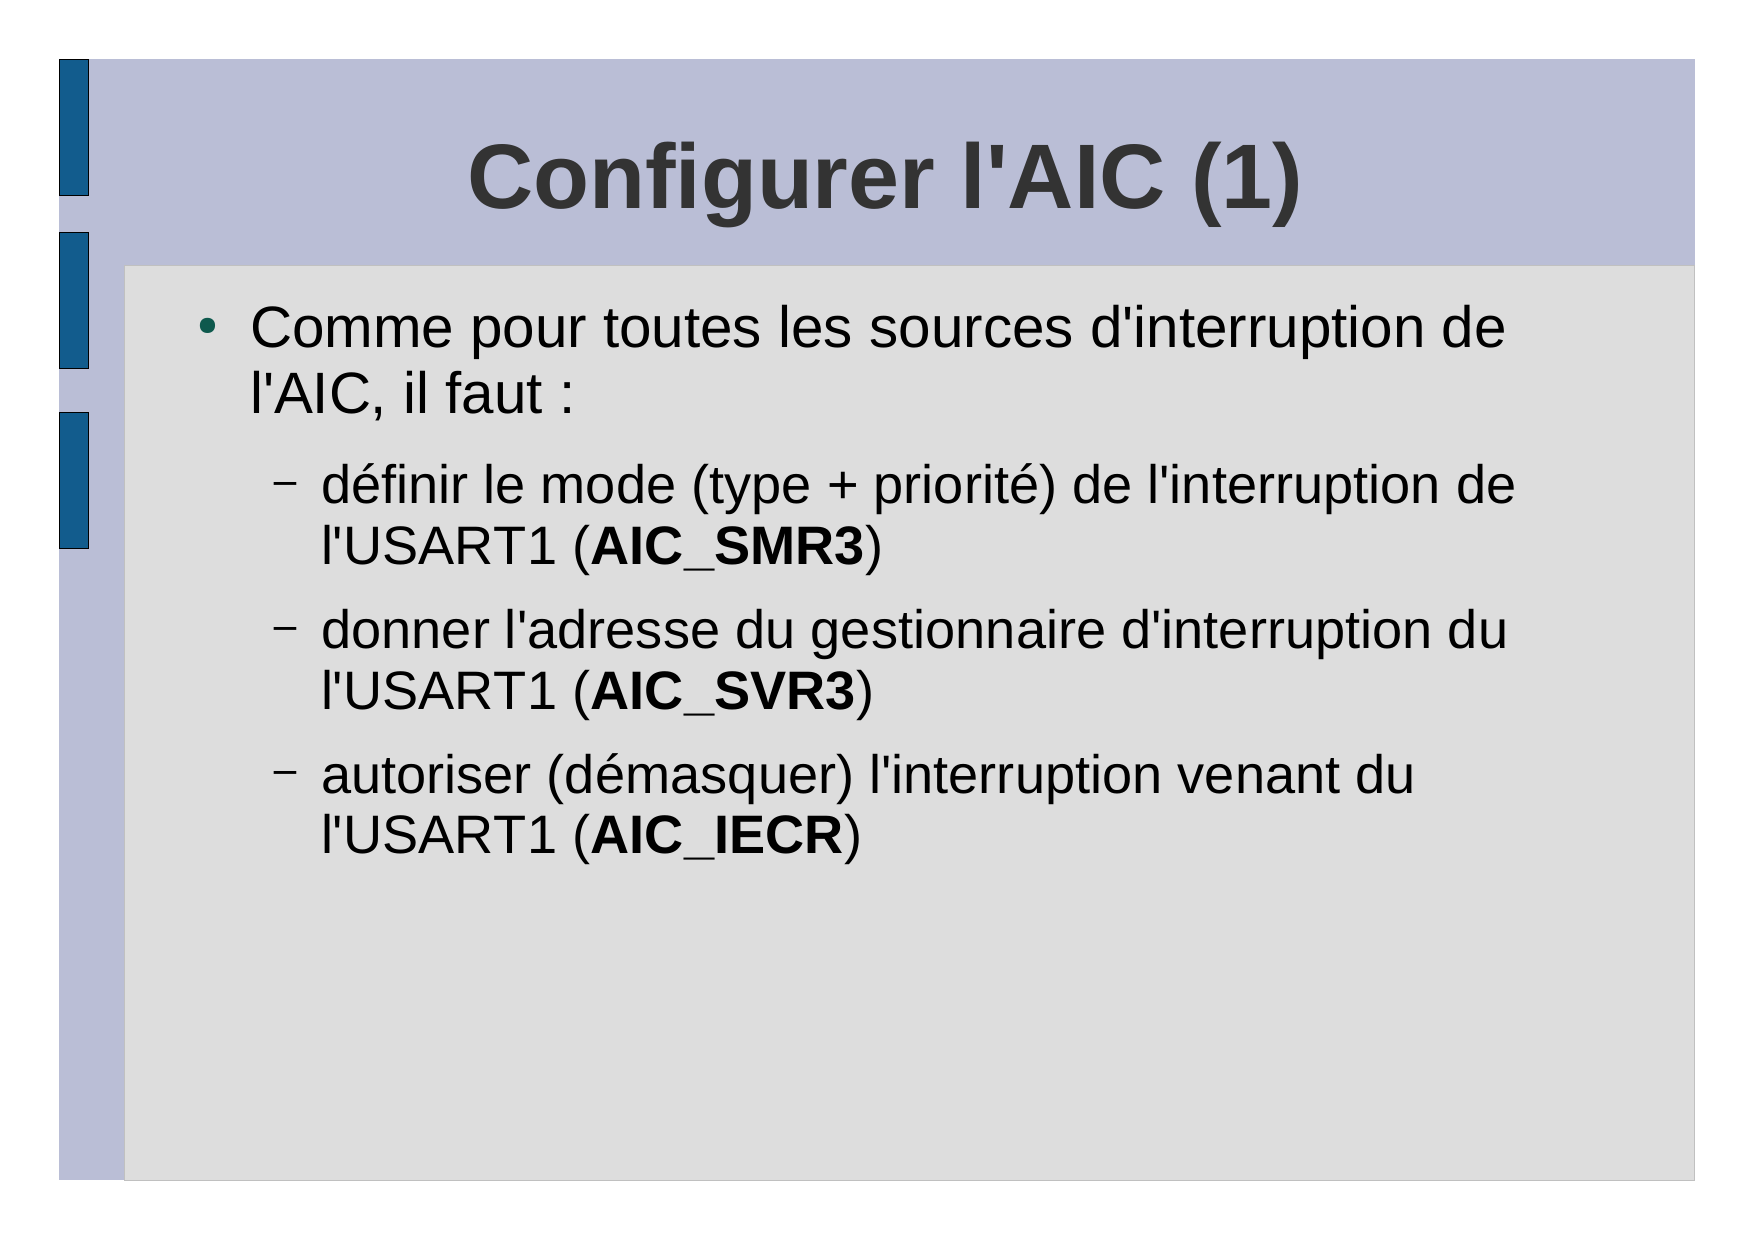

# Configurer l'AIC (1)
Comme pour toutes les sources d'interruption de l'AIC, il faut :
définir le mode (type + priorité) de l'interruption de l'USART1 (AIC_SMR3)
donner l'adresse du gestionnaire d'interruption du l'USART1 (AIC_SVR3)
autoriser (démasquer) l'interruption venant du l'USART1 (AIC_IECR)